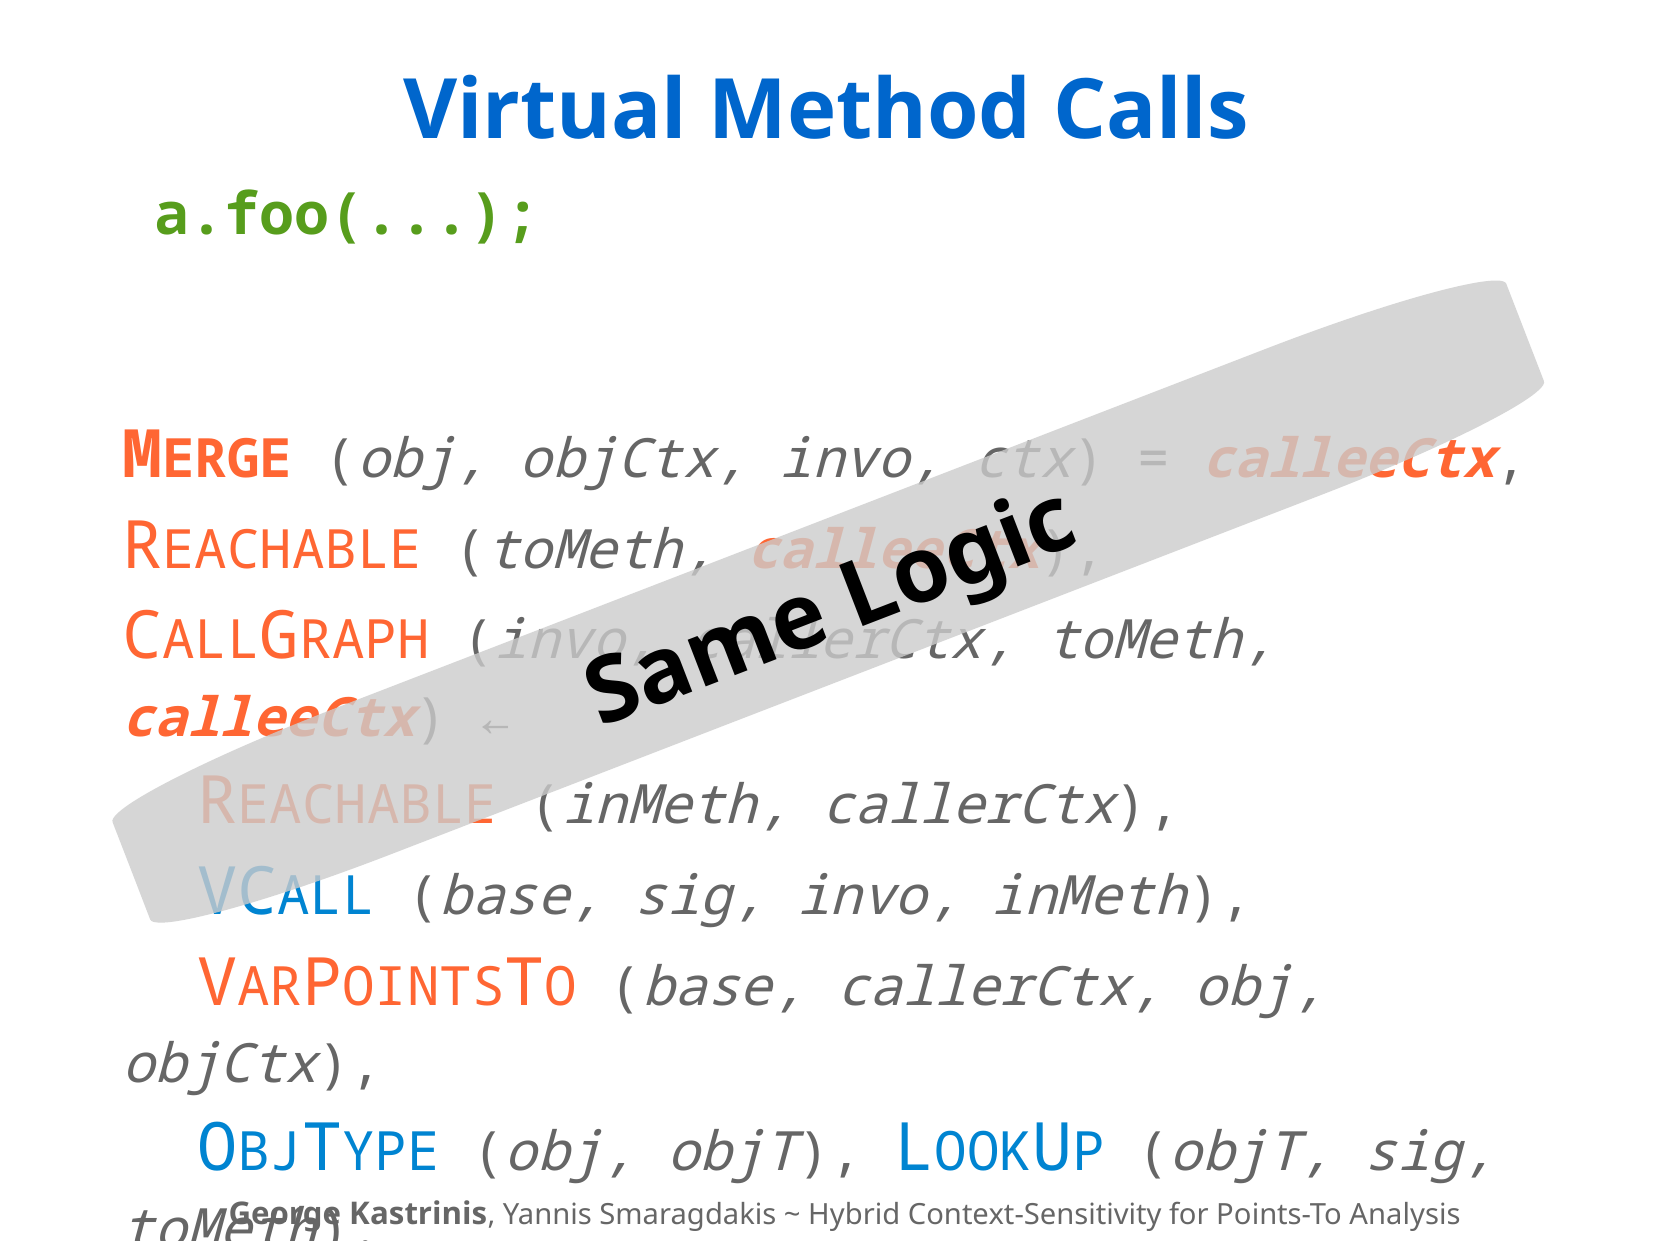

Virtual Method Calls
a.foo(...);
MERGE (obj, objCtx, invo, ctx) = calleeCtx,
REACHABLE (toMeth, calleeCtx),
CALLGRAPH (invo, callerCtx, toMeth, calleeCtx) ←
	REACHABLE (inMeth, callerCtx),
	VCALL (base, sig, invo, inMeth),
	VARPOINTSTO (base, callerCtx, obj, objCtx),
	OBJTYPE (obj, objT), LOOKUP (objT, sig, toMeth).
Same Logic